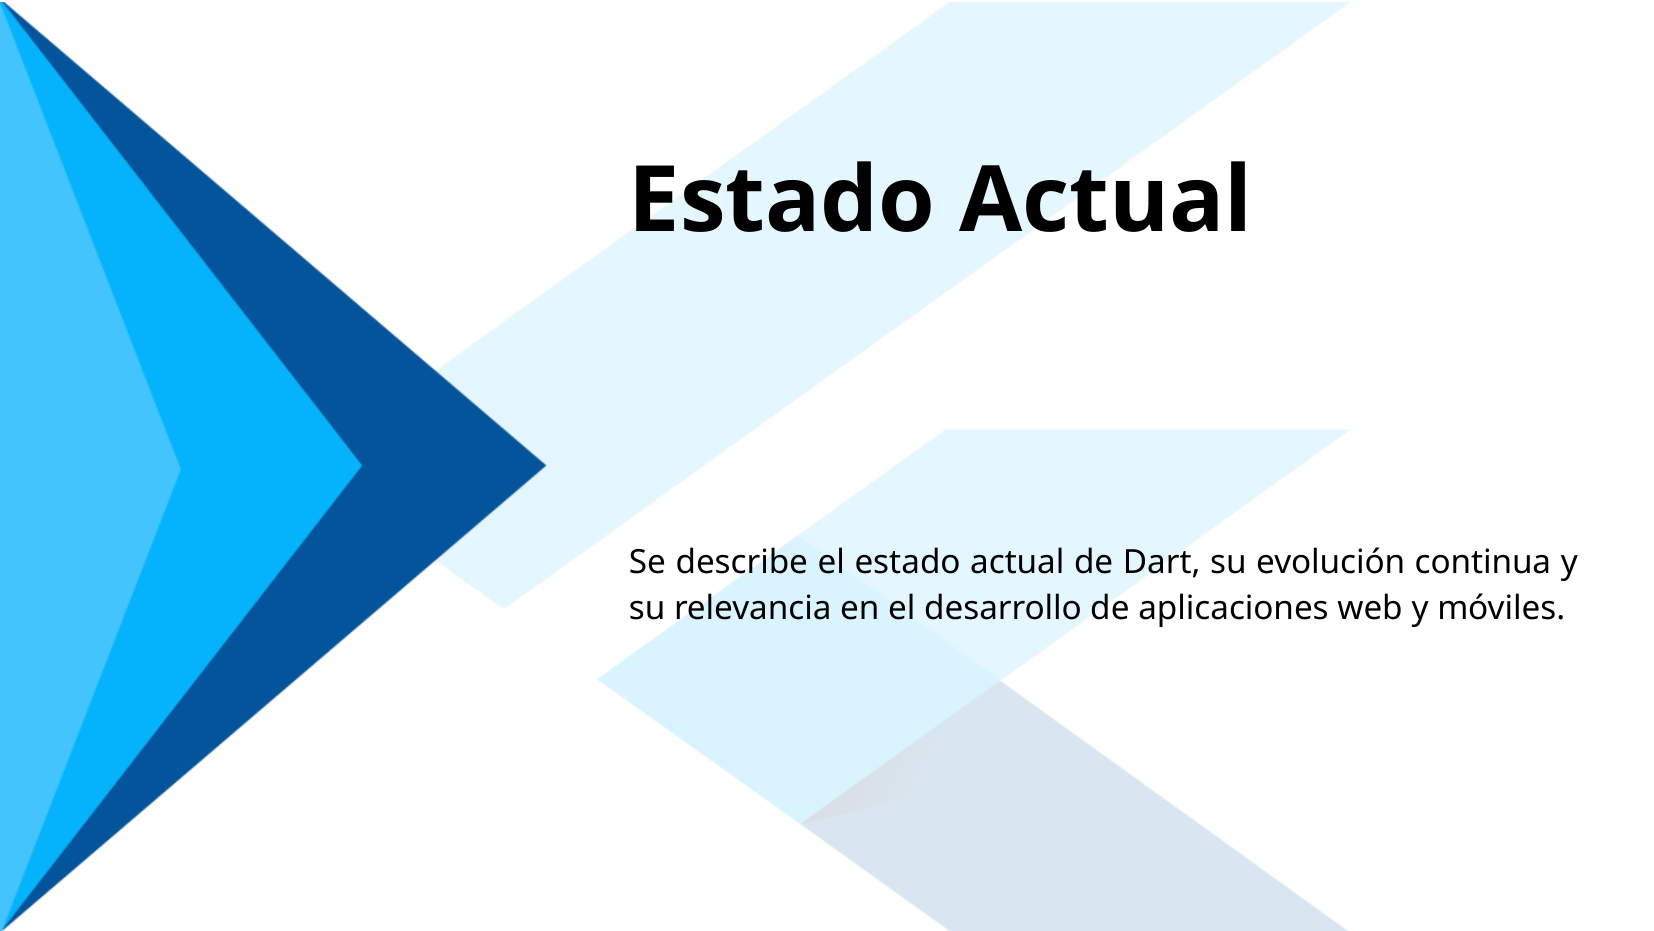

Estado Actual
Se describe el estado actual de Dart, su evolución continua y su relevancia en el desarrollo de aplicaciones web y móviles.